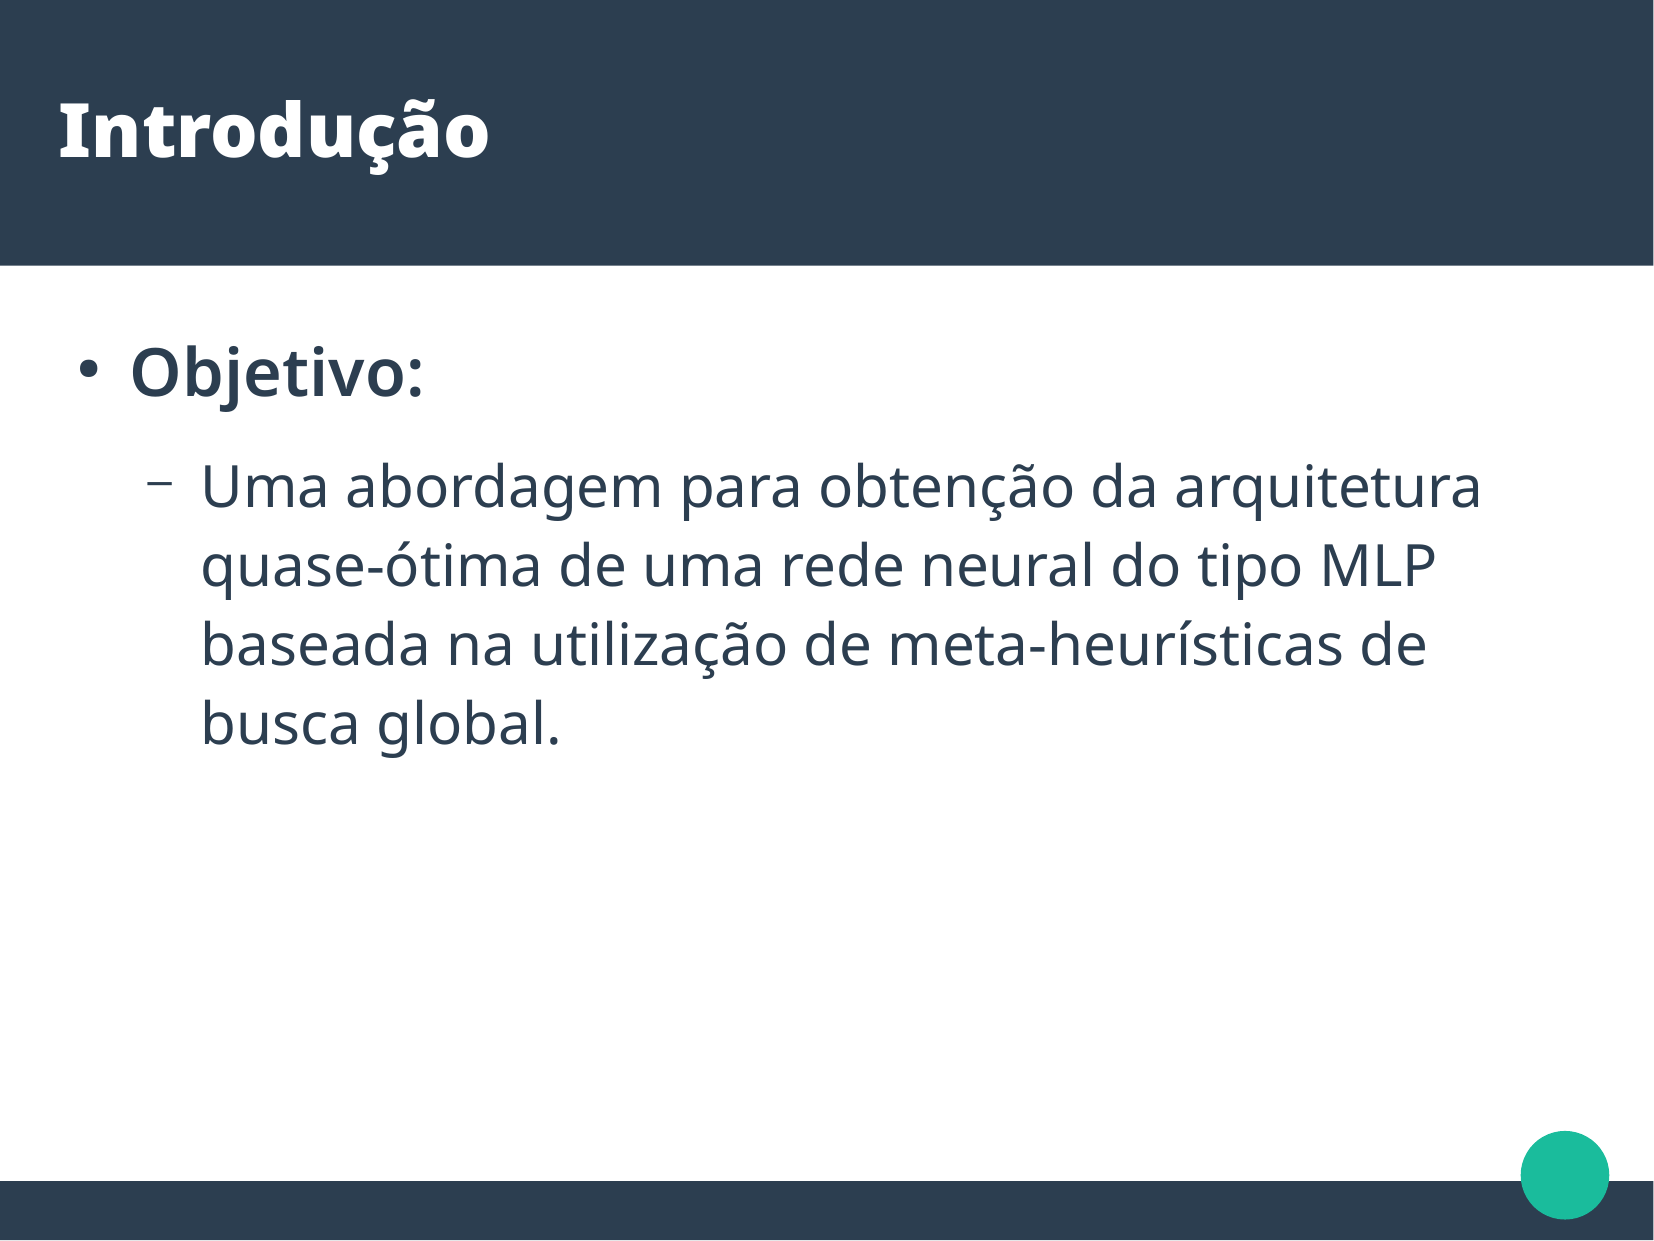

# Introdução
Objetivo:
Uma abordagem para obtenção da arquitetura quase-ótima de uma rede neural do tipo MLP baseada na utilização de meta-heurísticas de busca global.